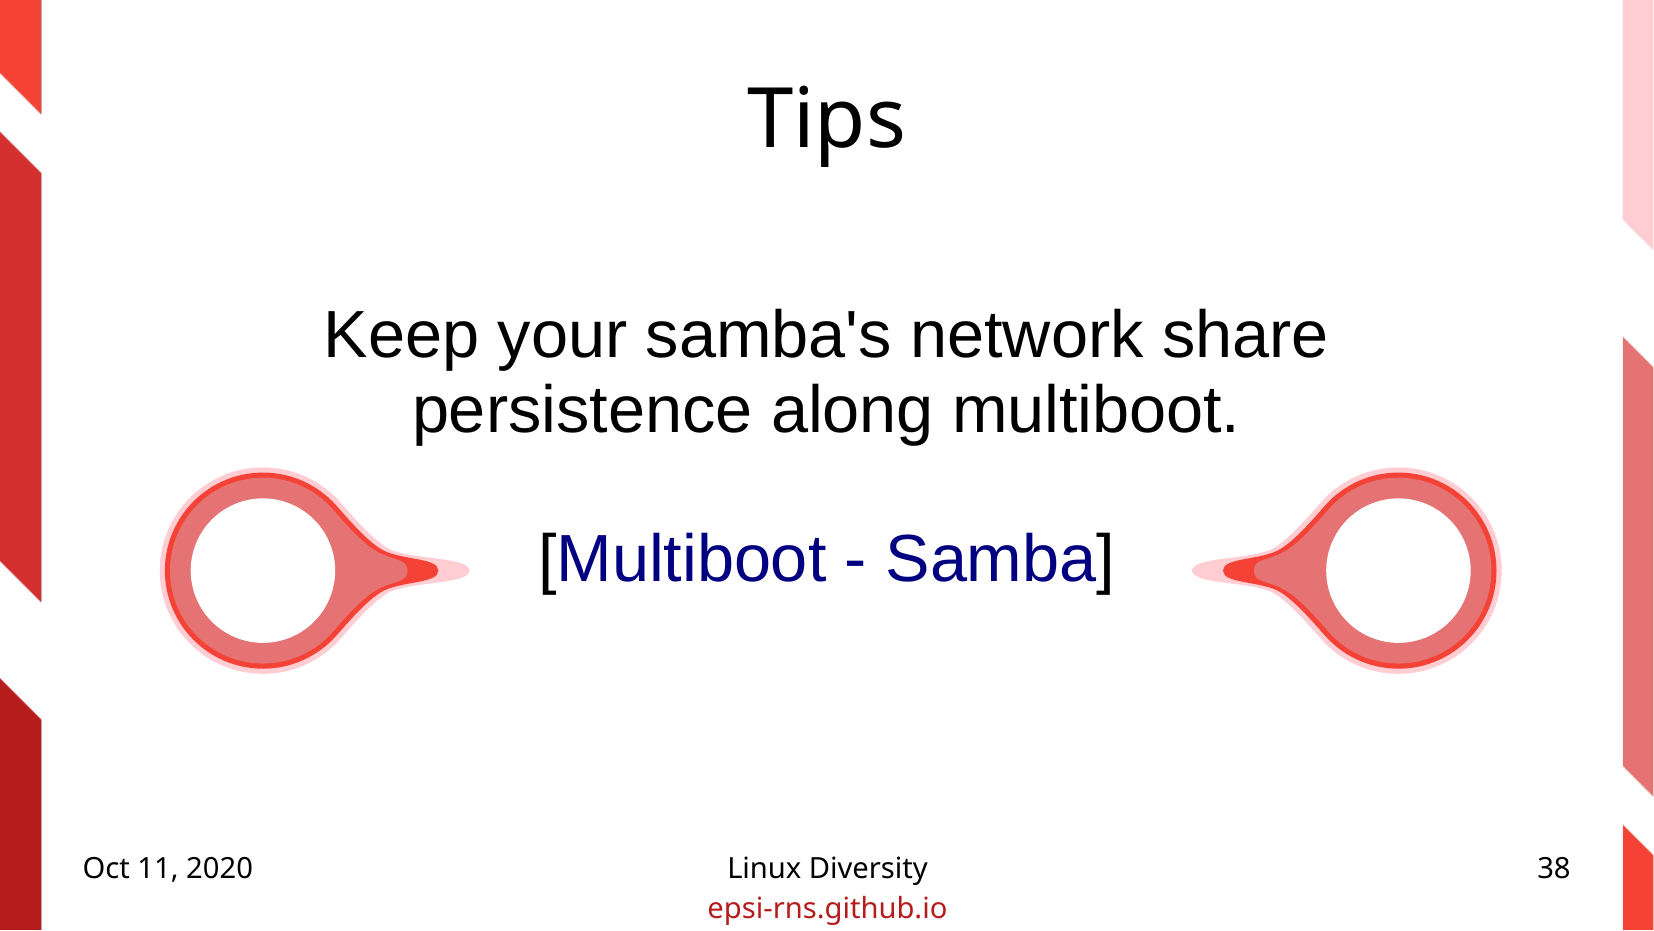

# Tips
Keep your samba's network share
persistence along multiboot.
[Multiboot - Samba]
Oct 11, 2020
Linux Diversity
38